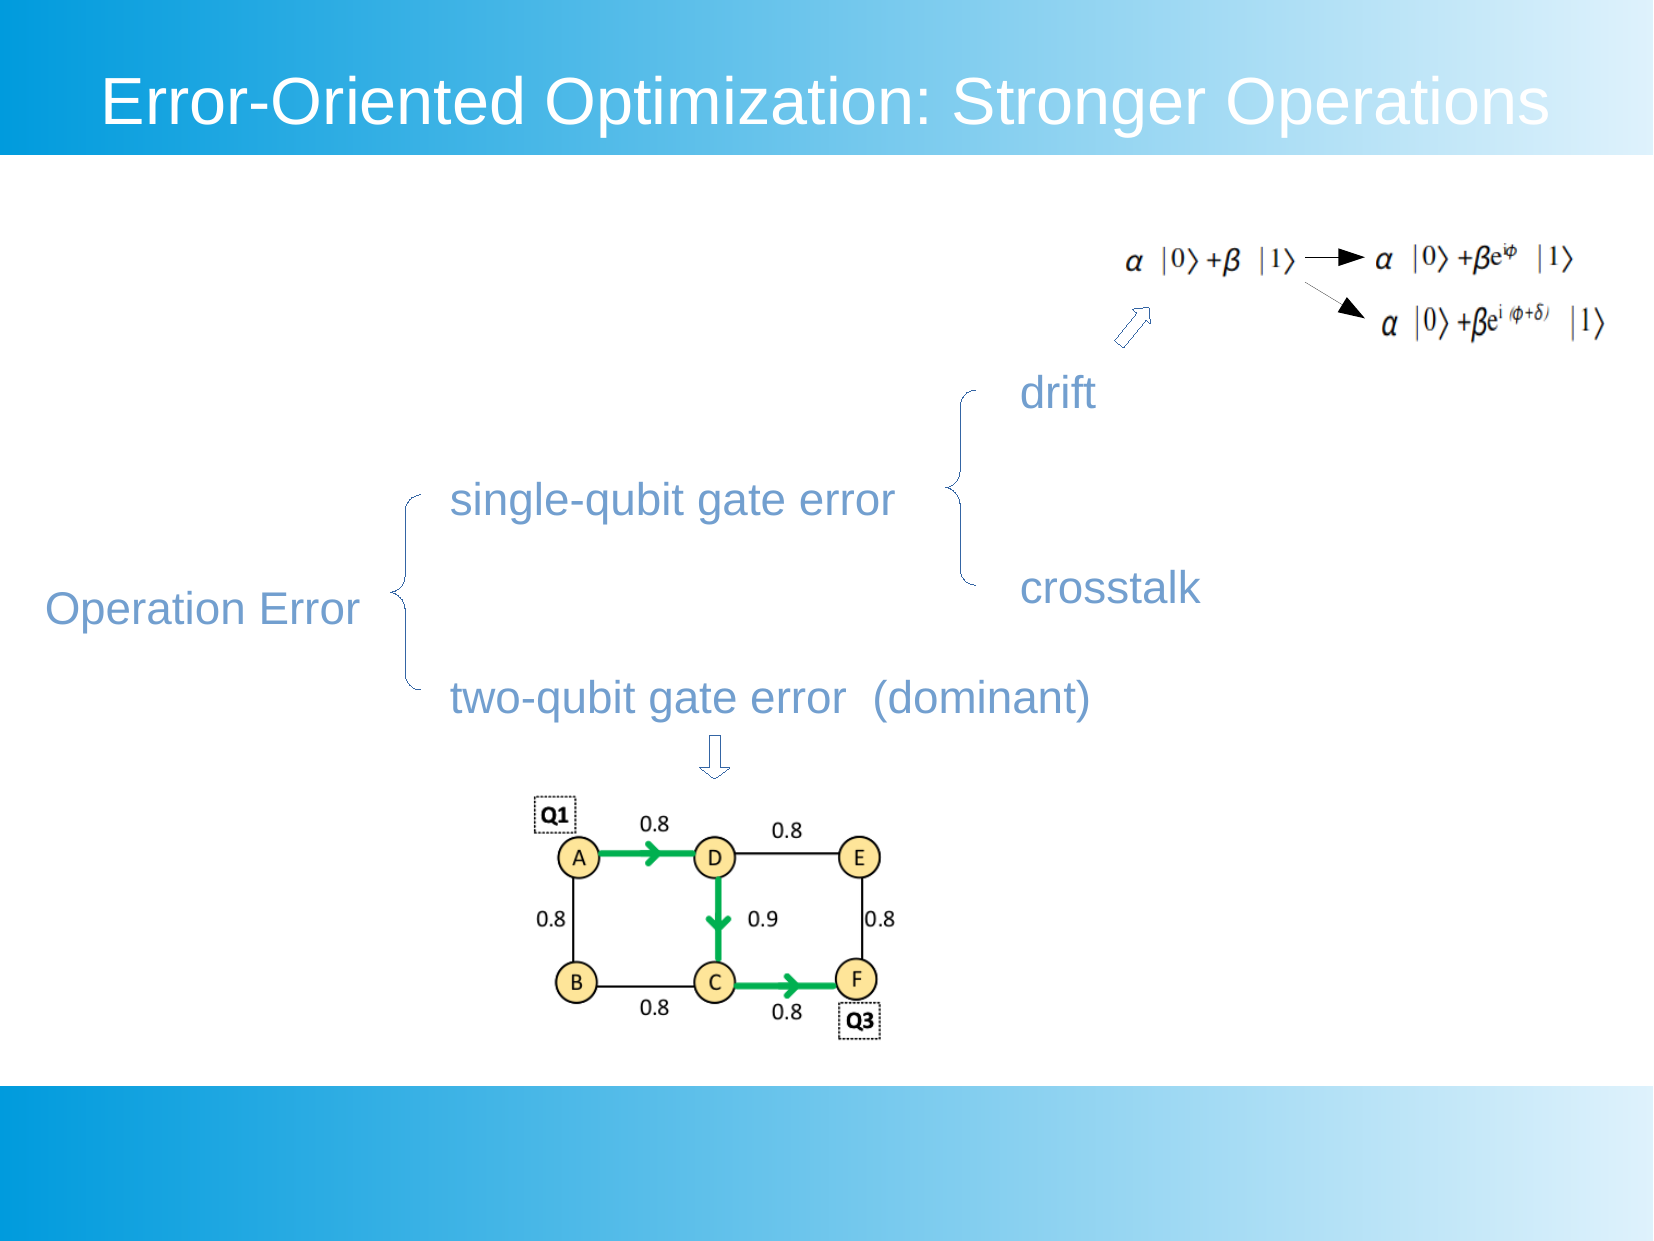

# Error-Oriented Optimization: Stronger Operations
drift
single-qubit gate error
crosstalk
Operation Error
two-qubit gate error (dominant)